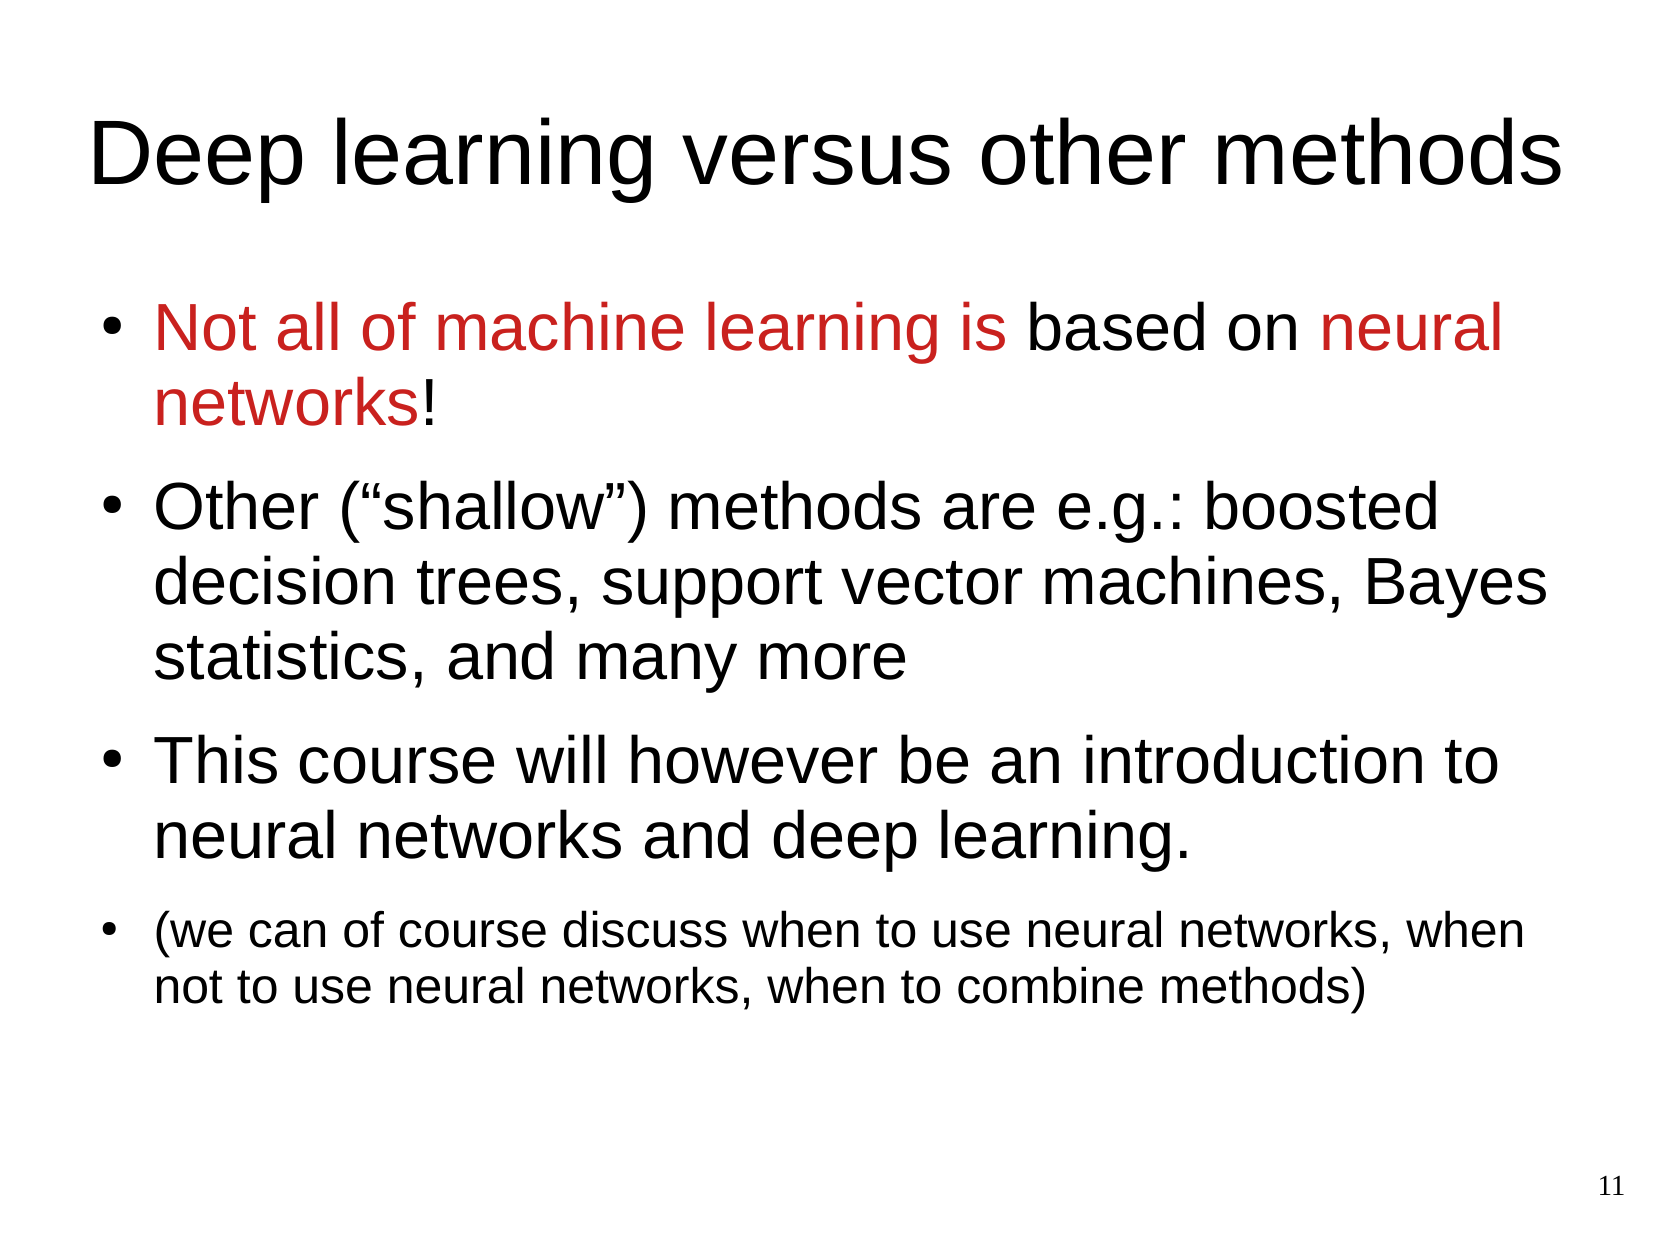

# Deep learning versus other methods
Not all of machine learning is based on neural networks!
Other (“shallow”) methods are e.g.: boosted decision trees, support vector machines, Bayes statistics, and many more
This course will however be an introduction to neural networks and deep learning.
(we can of course discuss when to use neural networks, when not to use neural networks, when to combine methods)
11